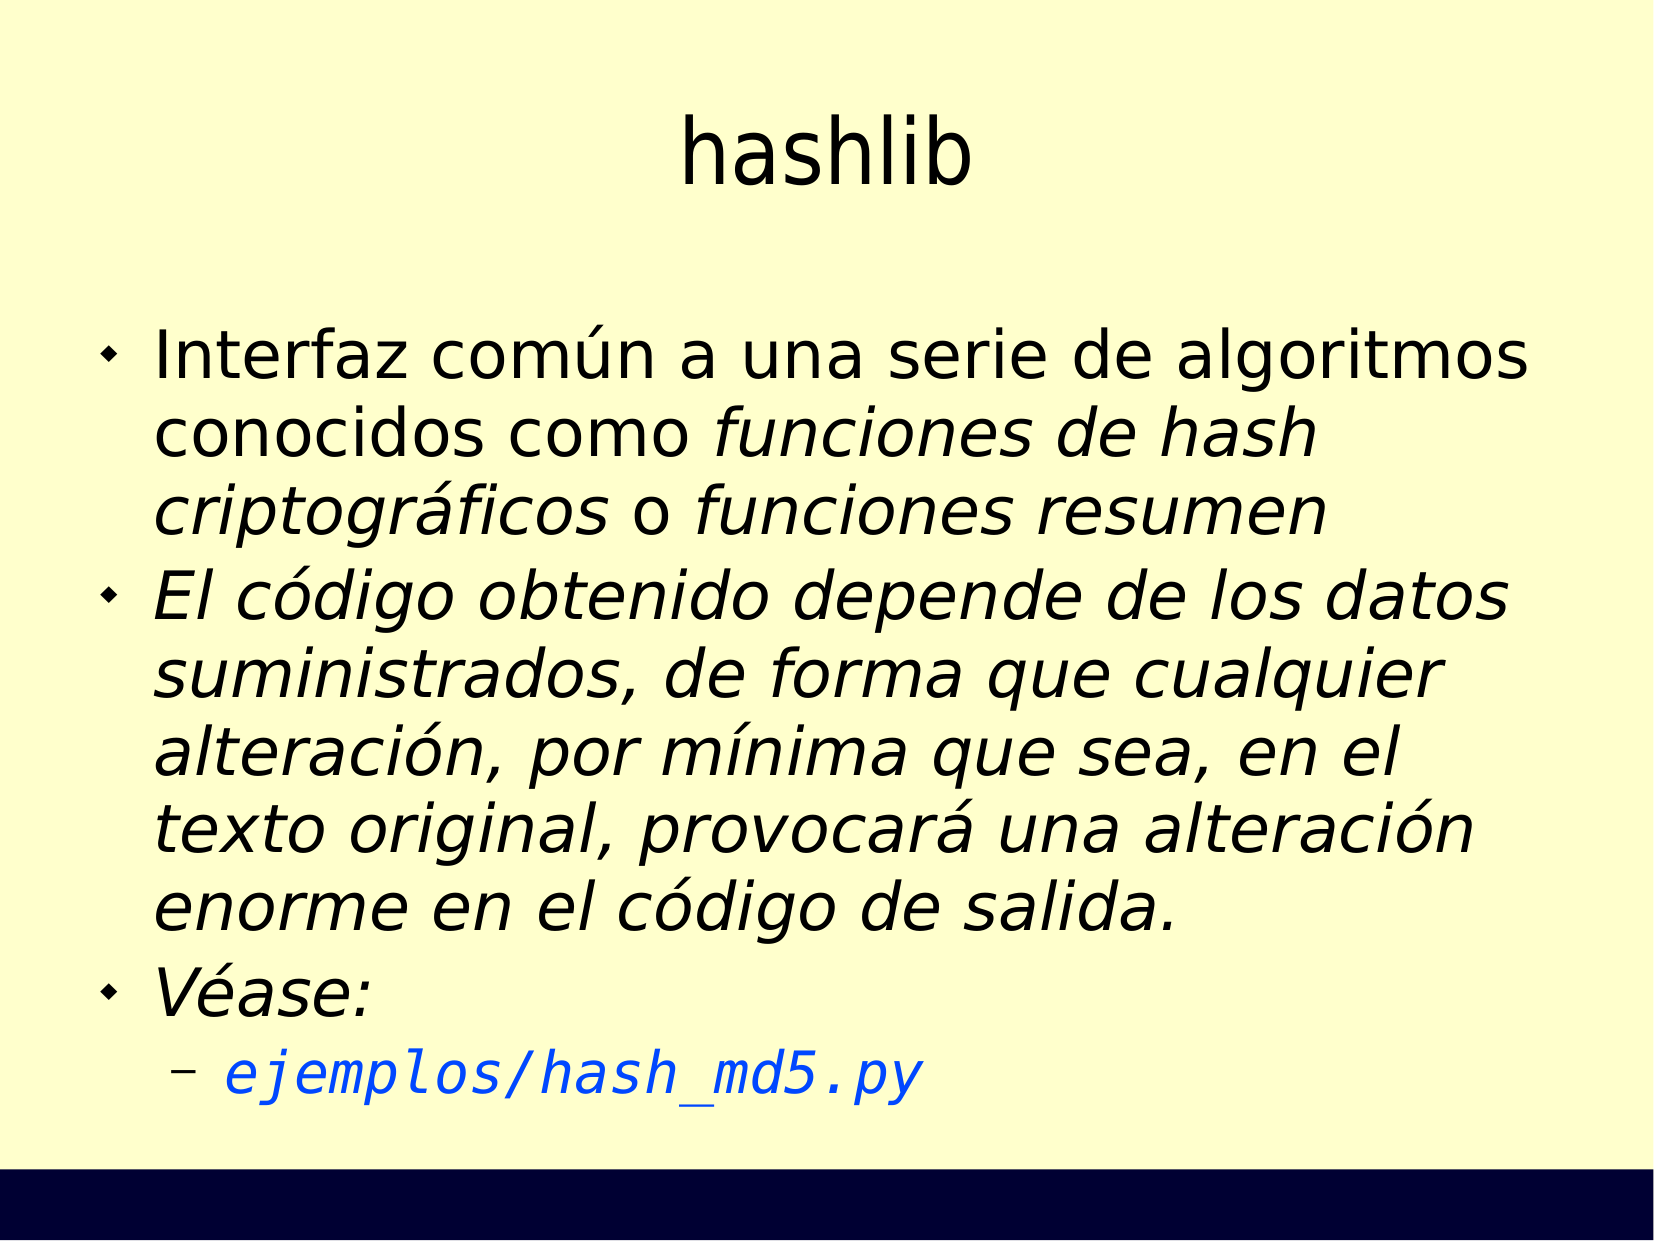

# hashlib
Interfaz común a una serie de algoritmos conocidos como funciones de hash criptográficos o funciones resumen
El código obtenido depende de los datos suministrados, de forma que cualquier alteración, por mínima que sea, en el texto original, provocará una alteración enorme en el código de salida.
Véase:
ejemplos/hash_md5.py